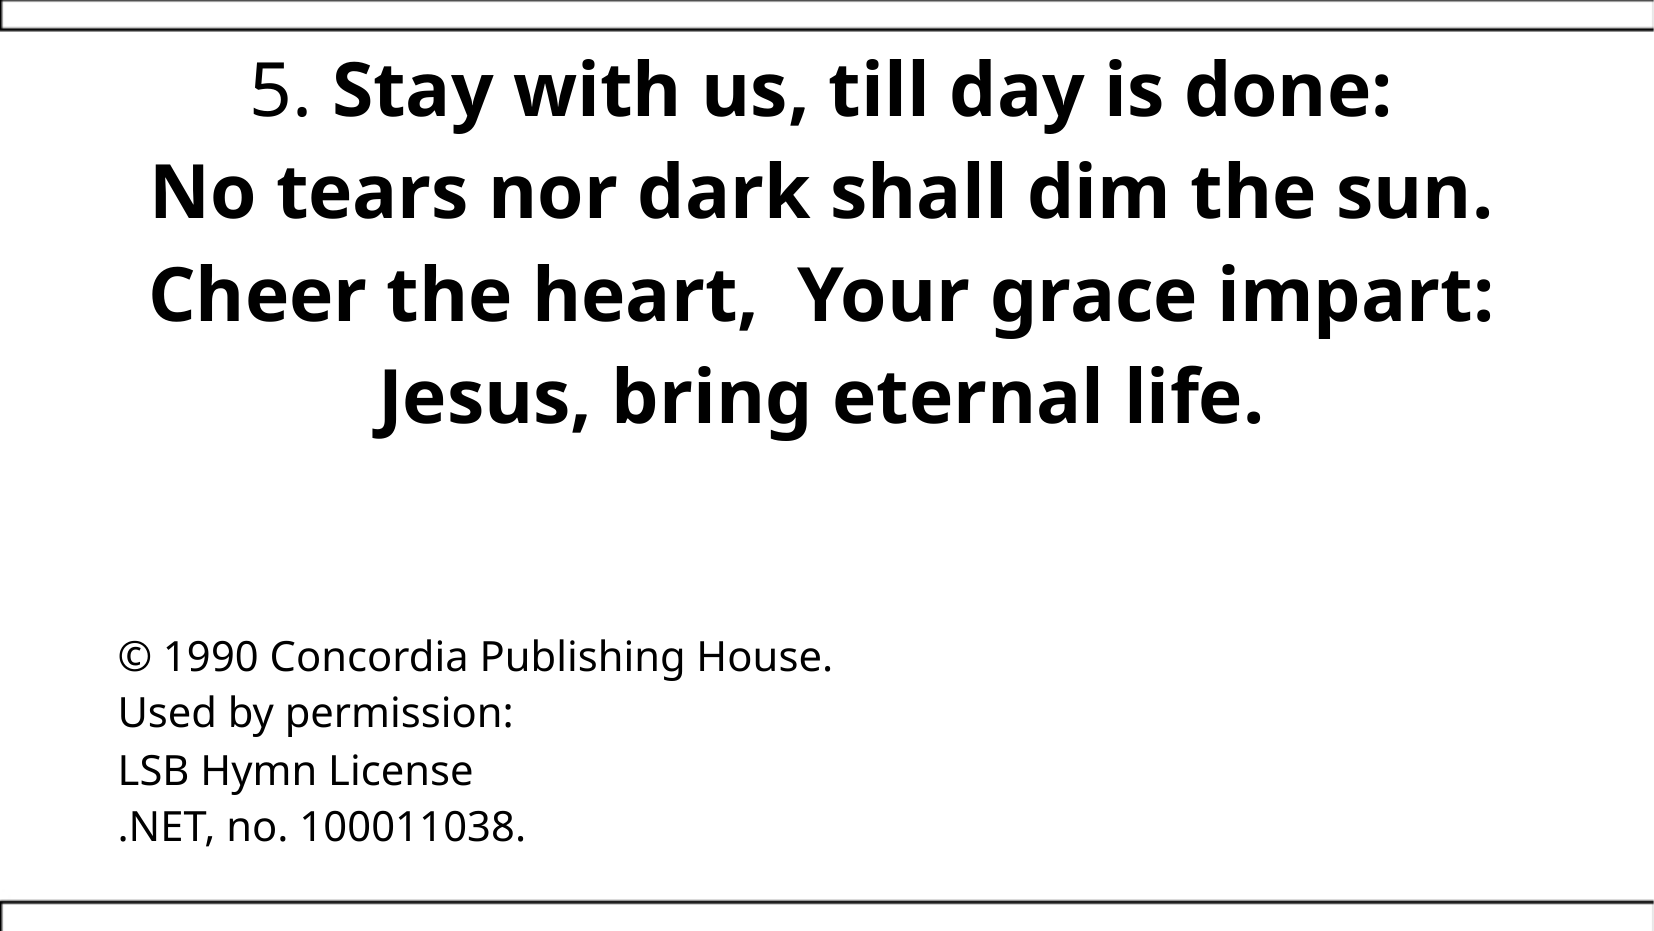

5. Stay with us, till day is done:
No tears nor dark shall dim the sun.
Cheer the heart, Your grace impart:
Jesus, bring eternal life.
© 1990 Concordia Publishing House.
Used by permission:
LSB Hymn License
.NET, no. 100011038.